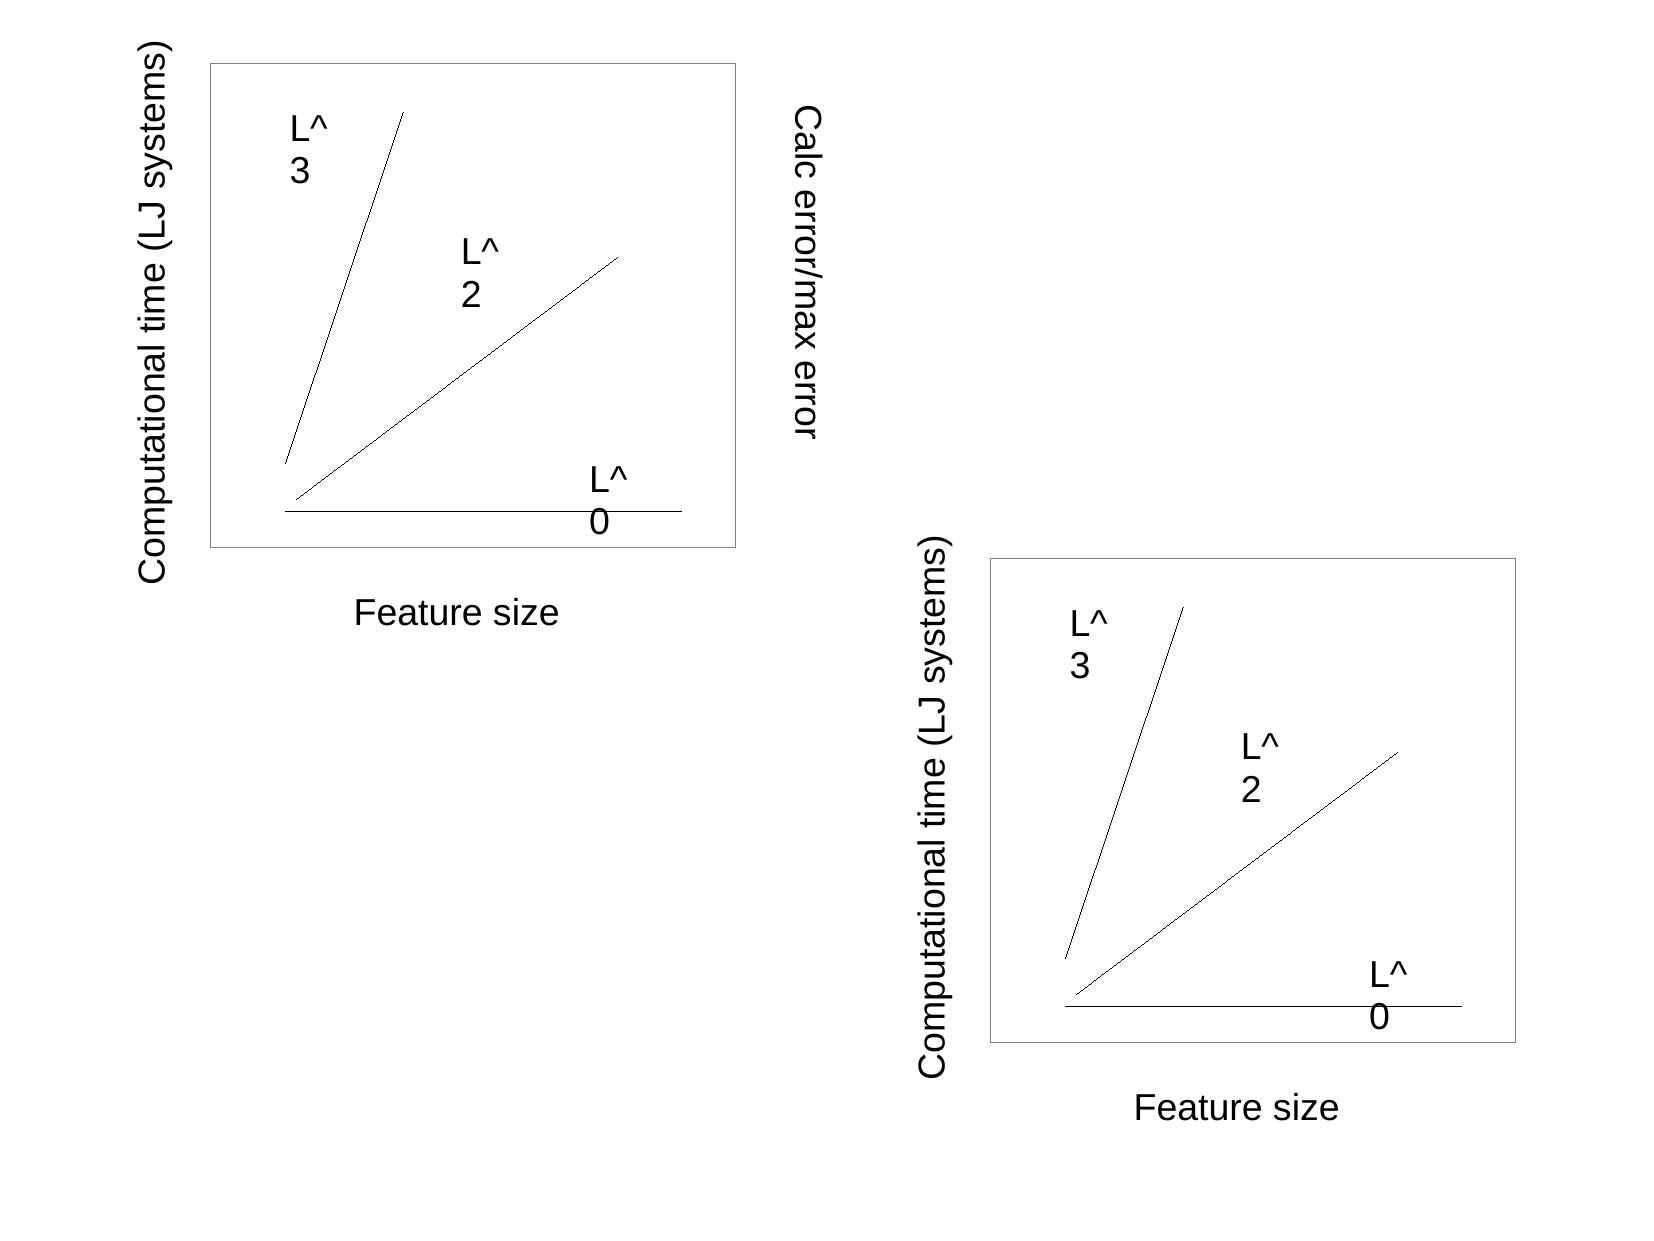

L^3
Computational time (LJ systems)
L^2
Calc error/max error
L^0
Feature size
L^3
Computational time (LJ systems)
L^2
L^0
Feature size